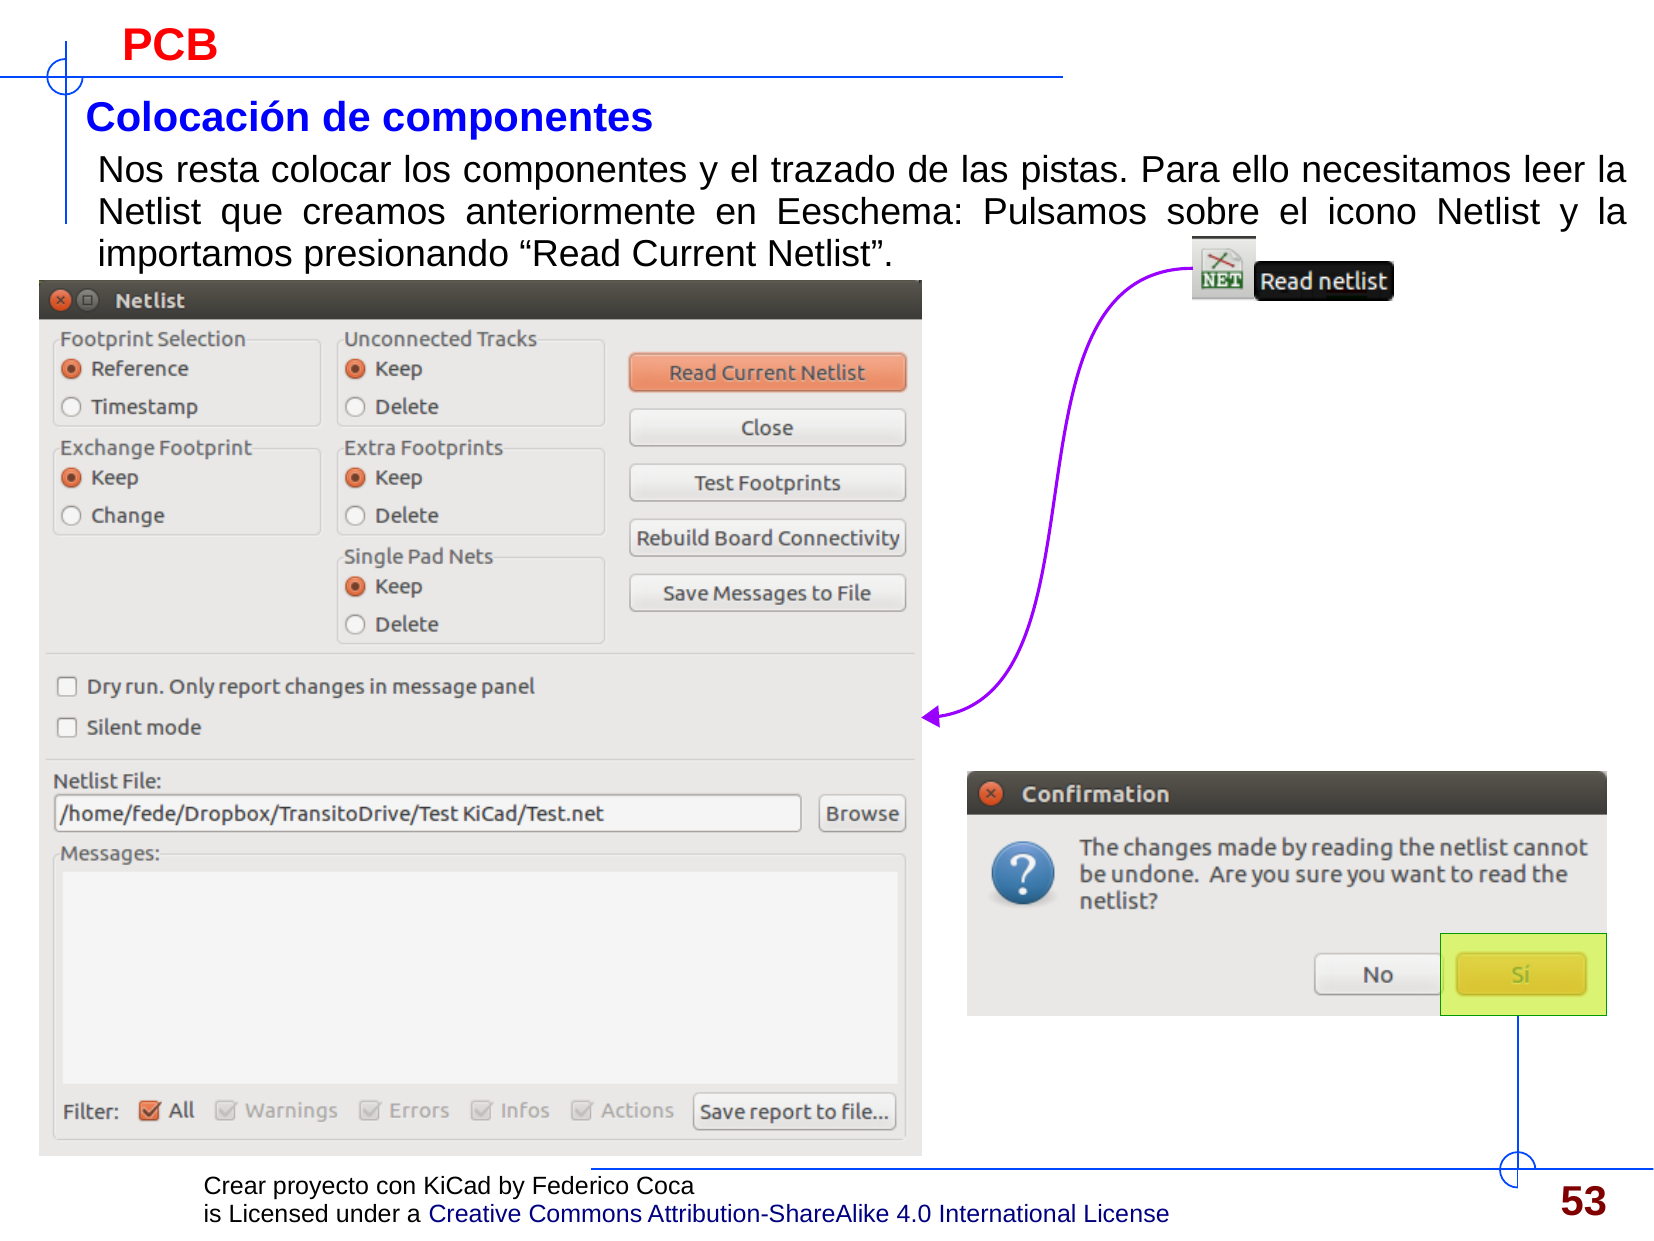

PCB
Colocación de componentes
Nos resta colocar los componentes y el trazado de las pistas. Para ello necesitamos leer la Netlist que creamos anteriormente en Eeschema: Pulsamos sobre el icono Netlist y la importamos presionando “Read Current Netlist”.
Crear proyecto con KiCad by Federico Coca
is Licensed under a Creative Commons Attribution-ShareAlike 4.0 International License